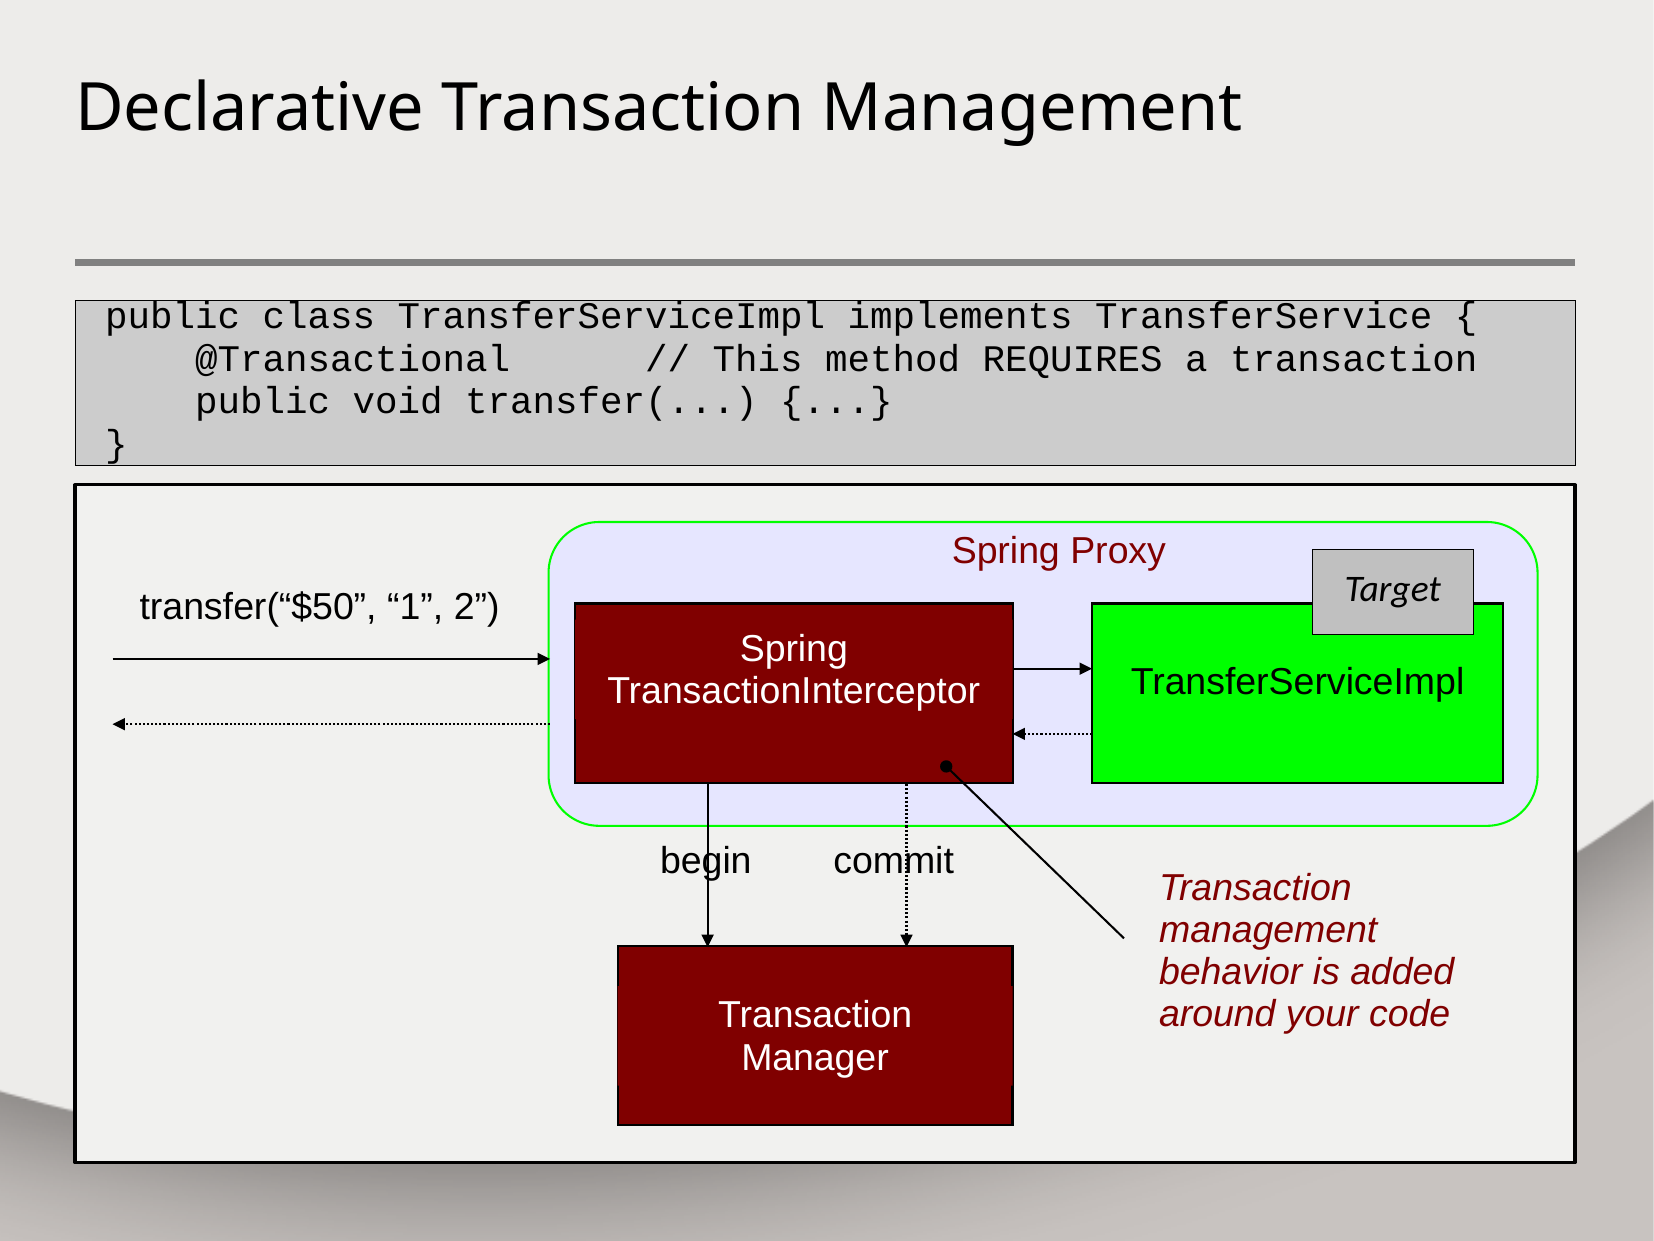

# Declarative Transaction Management
public class TransferServiceImpl implements TransferService {
 @Transactional // This method REQUIRES a transaction
 public void transfer(...) {...}
}
Spring Proxy
Target
transfer(“$50”, “1”, 2”)
Spring
TransactionInterceptor
TransferServiceImpl
begin
commit
Transaction management behavior is added around your code
Transaction
Manager